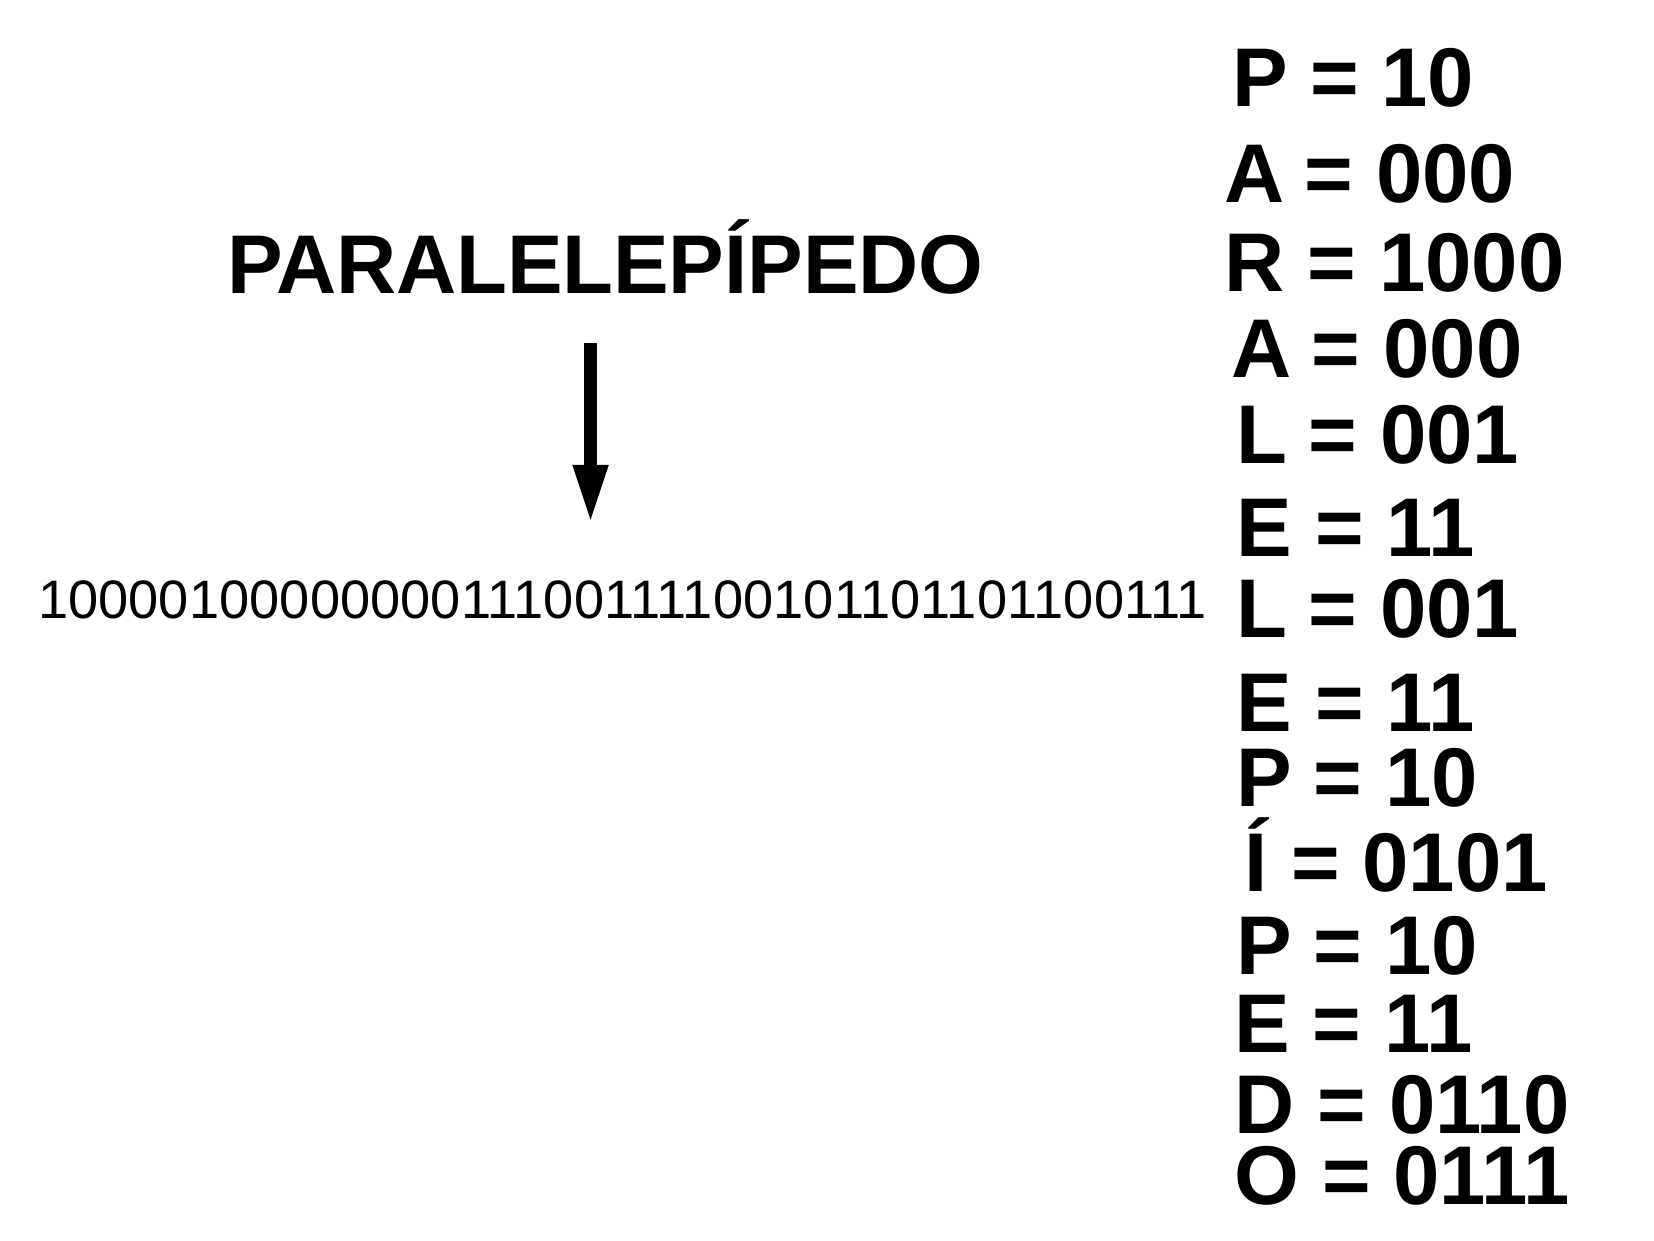

P = 10
A = 000
| | | | | | | | |
| --- | --- | --- | --- | --- | --- | --- | --- |
| | | | | | | | 14 |
R = 1000
PARALELEPÍPEDO
A = 000
L = 001
E = 11
L = 001
1000010000000011100111100101101101100111
E = 11
P = 10
Í = 0101
P = 10
E = 11
D = 0110
O = 0111